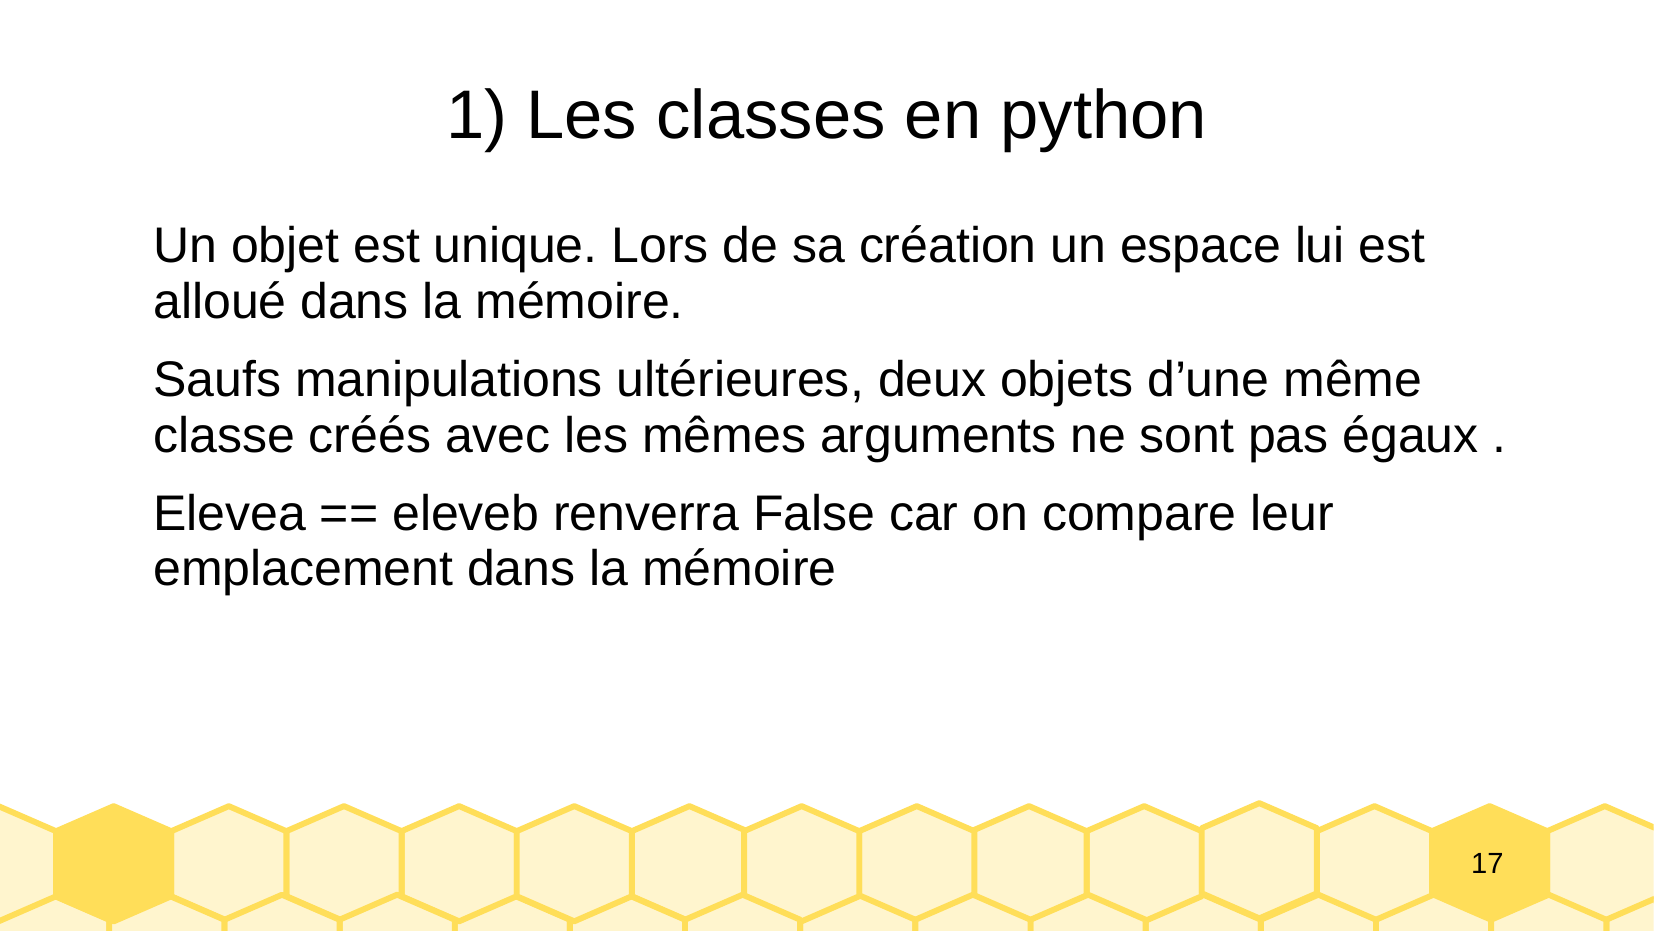

# 1) Les classes en python
Un objet est unique. Lors de sa création un espace lui est alloué dans la mémoire.
Saufs manipulations ultérieures, deux objets d’une même classe créés avec les mêmes arguments ne sont pas égaux .
Elevea == eleveb renverra False car on compare leur emplacement dans la mémoire